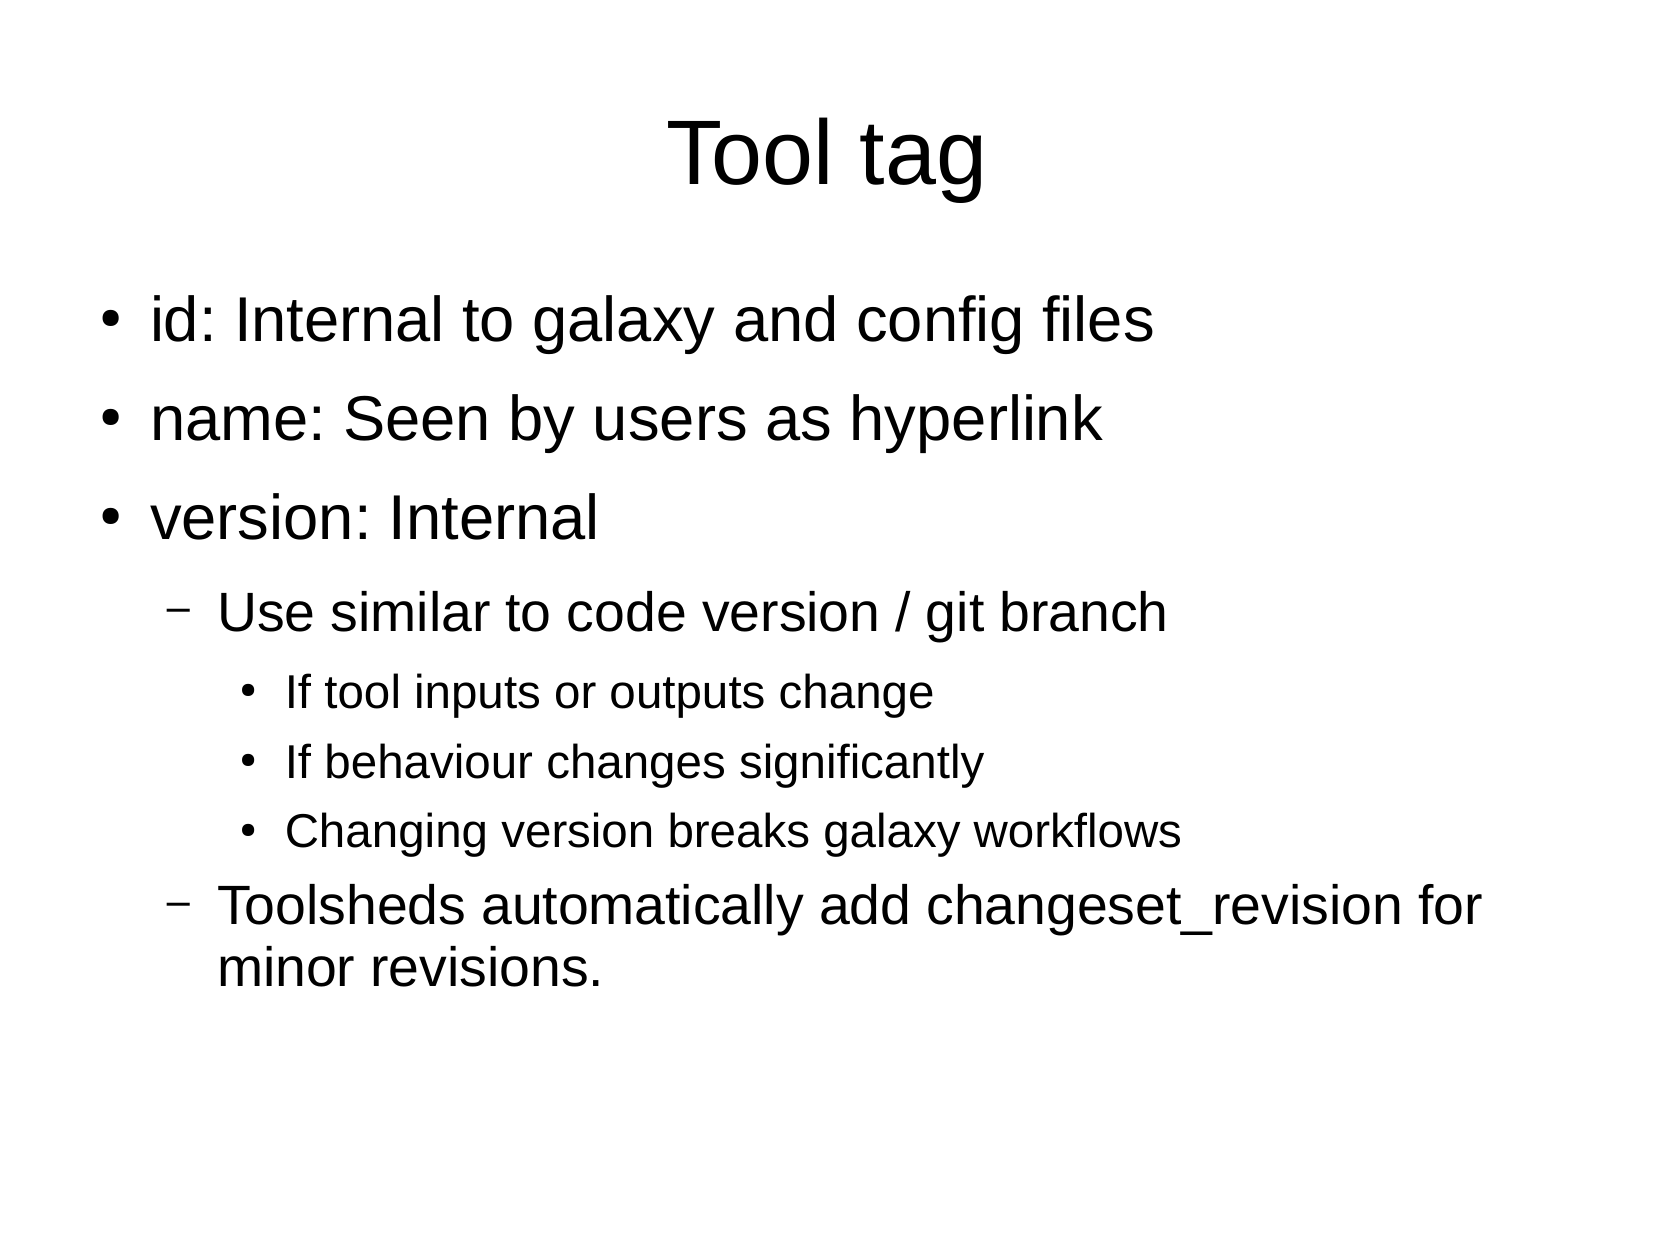

# Tool tag
id: Internal to galaxy and config files
name: Seen by users as hyperlink
version: Internal
Use similar to code version / git branch
If tool inputs or outputs change
If behaviour changes significantly
Changing version breaks galaxy workflows
Toolsheds automatically add changeset_revision for minor revisions.